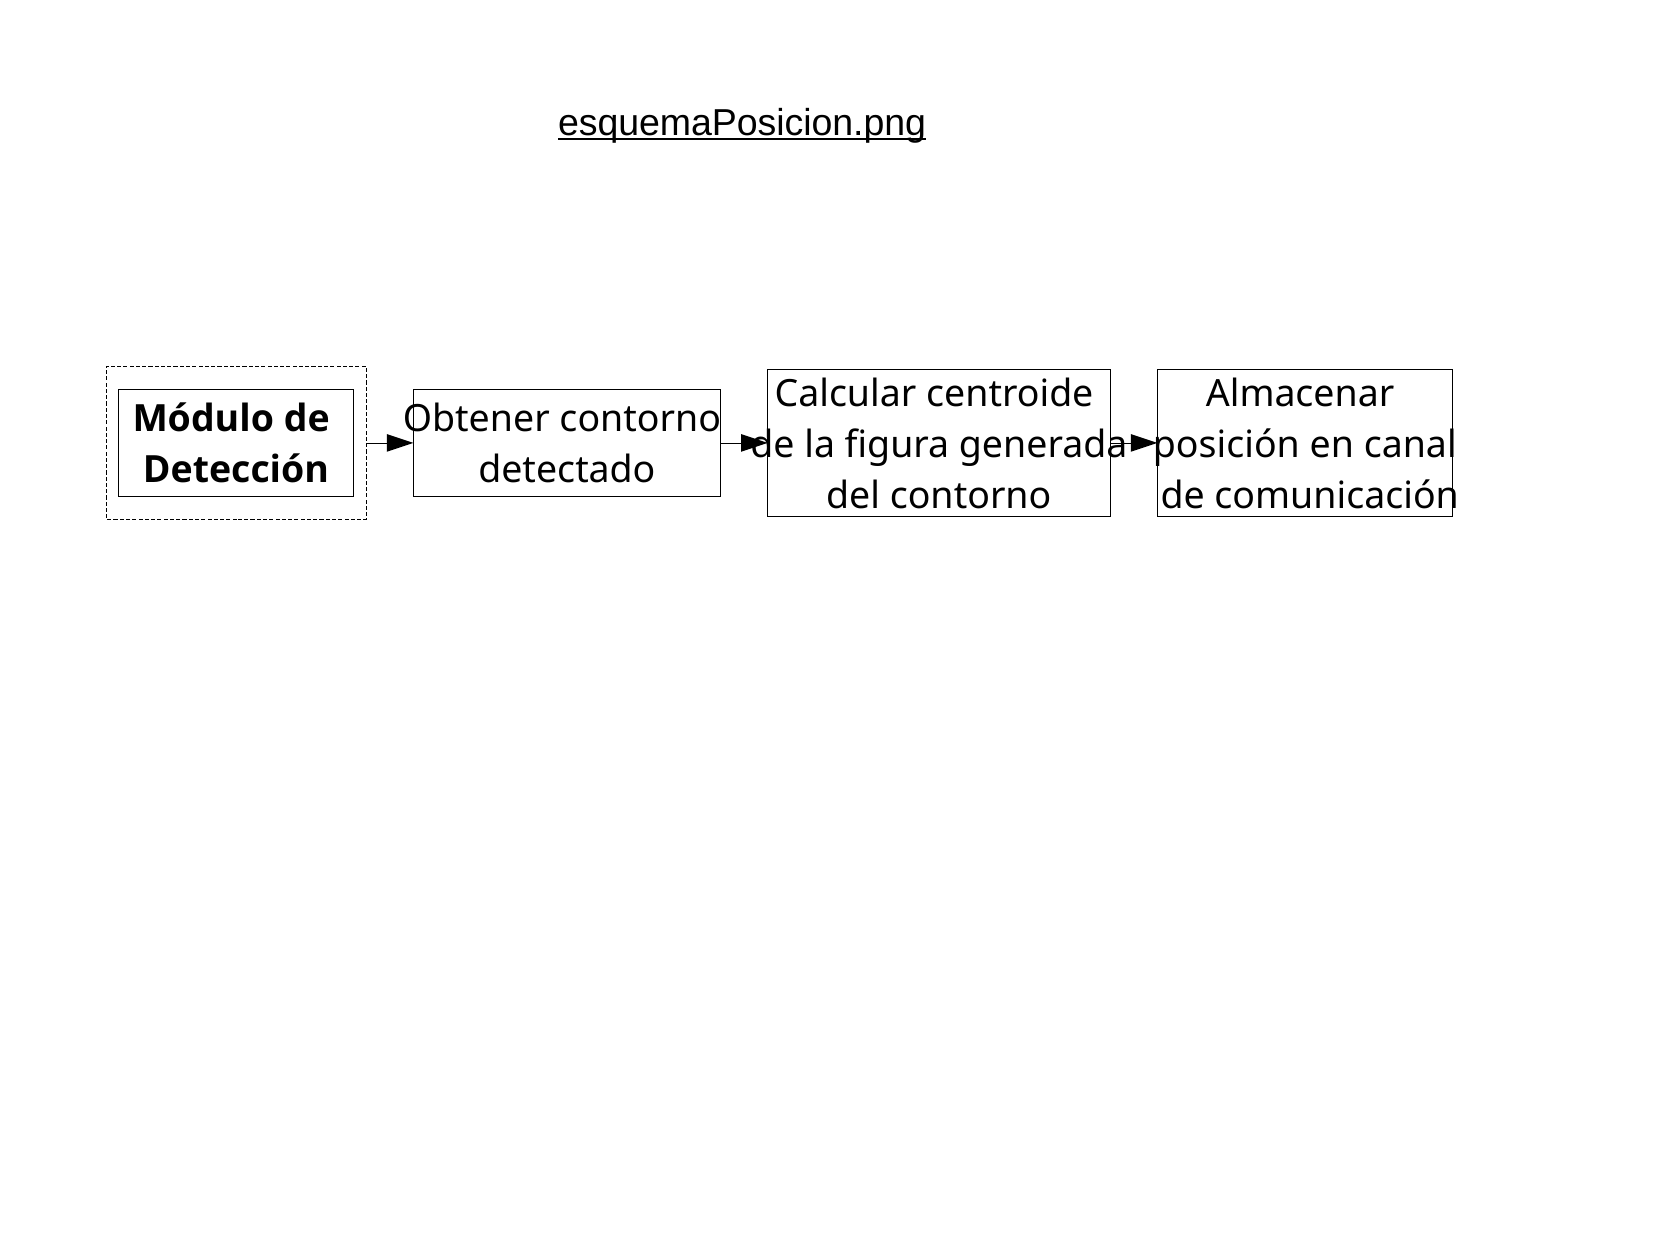

esquemaPosicion.png
Módulo de
Detección
Calcular centroide
 de la figura generada
del contorno
Almacenar
posición en canal
 de comunicación
Obtener contorno
detectado